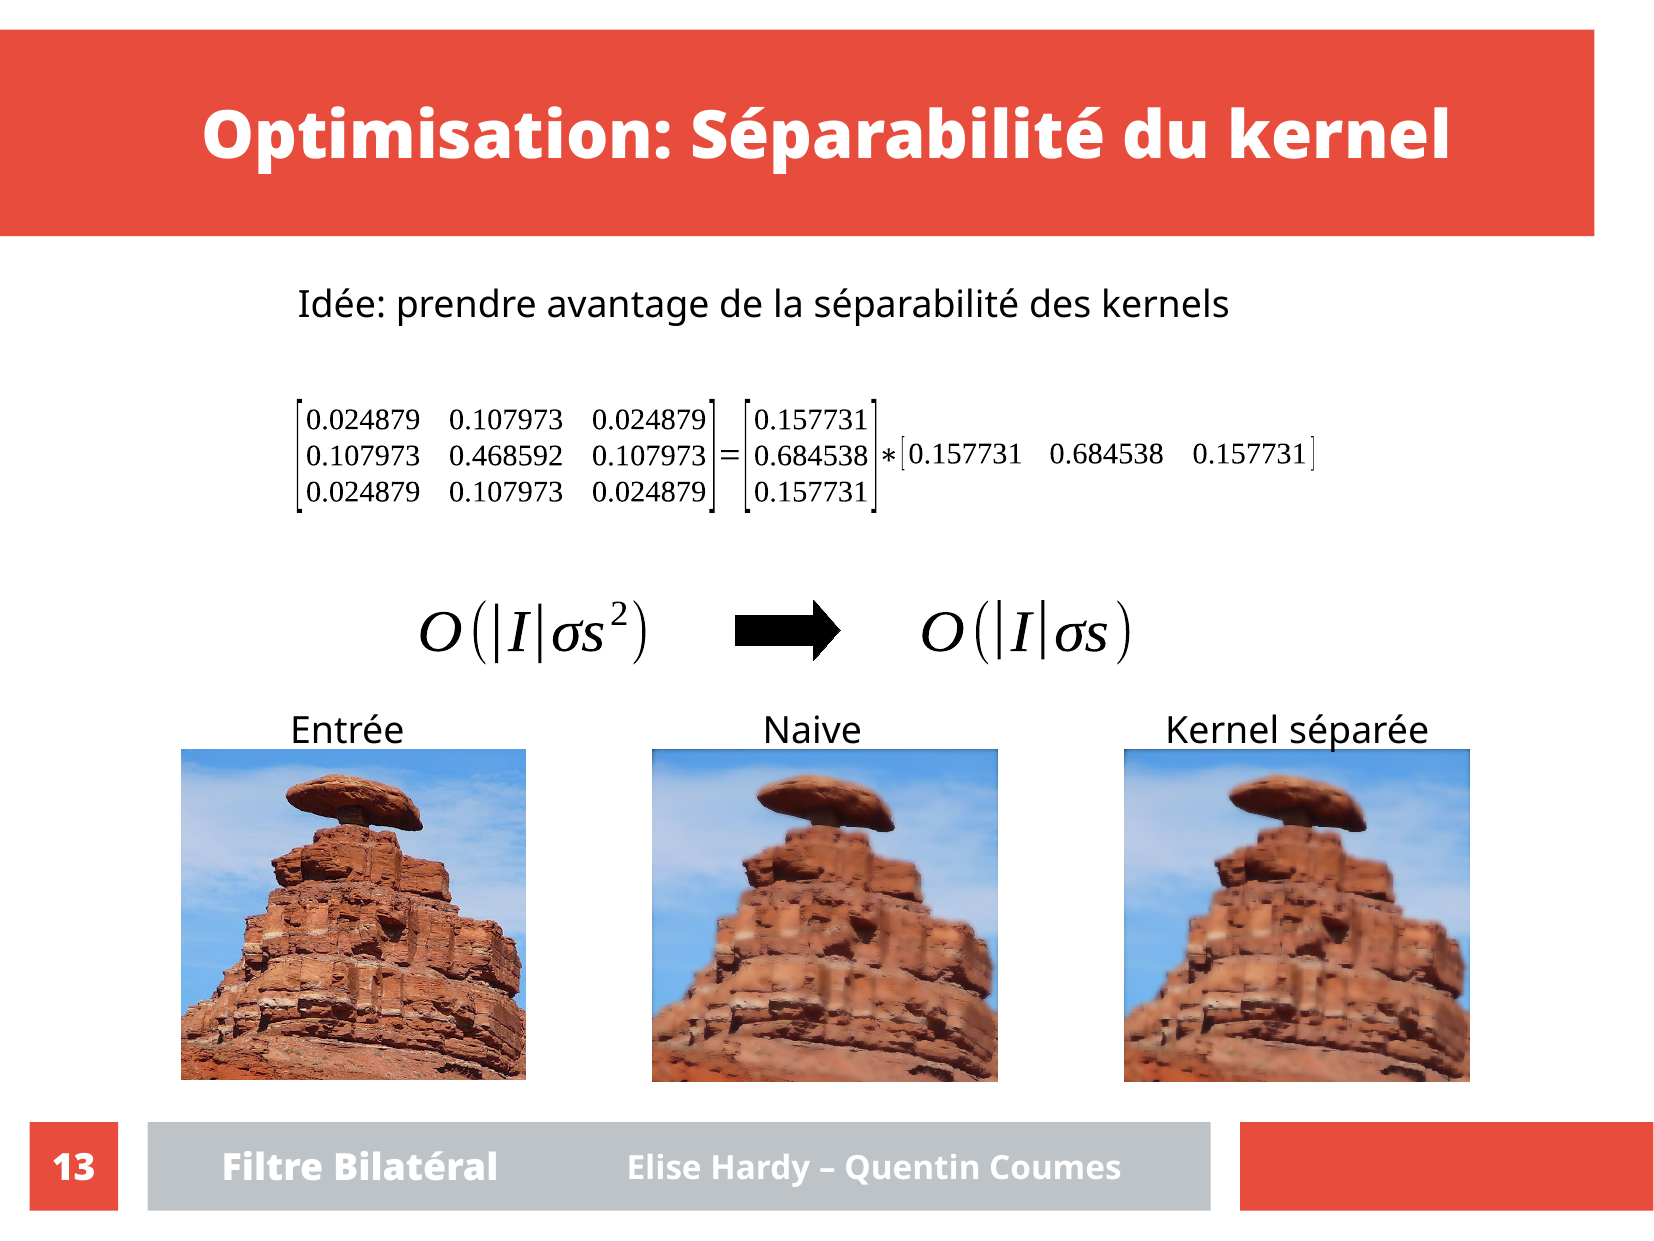

# Optimisation: Séparabilité du kernel
Idée: prendre avantage de la séparabilité des kernels
Entrée
Naive
Kernel séparée
13